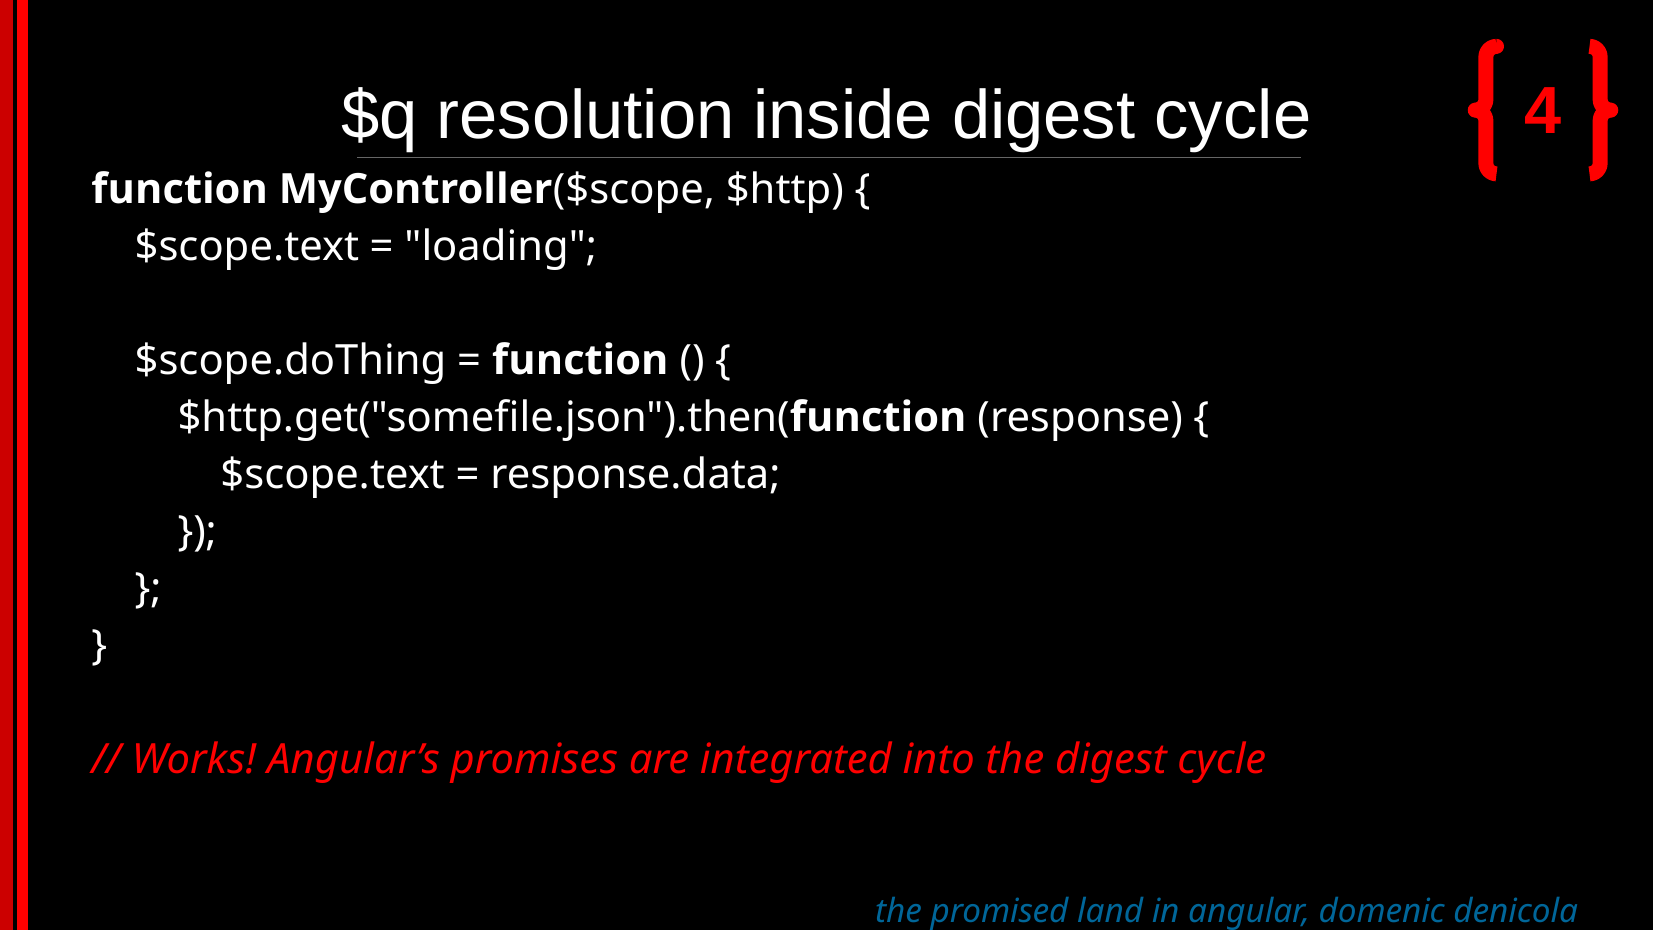

$q resolution inside digest cycle
4
# function MyController($scope, $http) {
 $scope.text = "loading";
 $scope.doThing = function () {
 $http.get("somefile.json").then(function (response) {
 $scope.text = response.data;
 });
 };
}
// Works! Angular’s promises are integrated into the digest cycle
the promised land in angular, domenic denicola